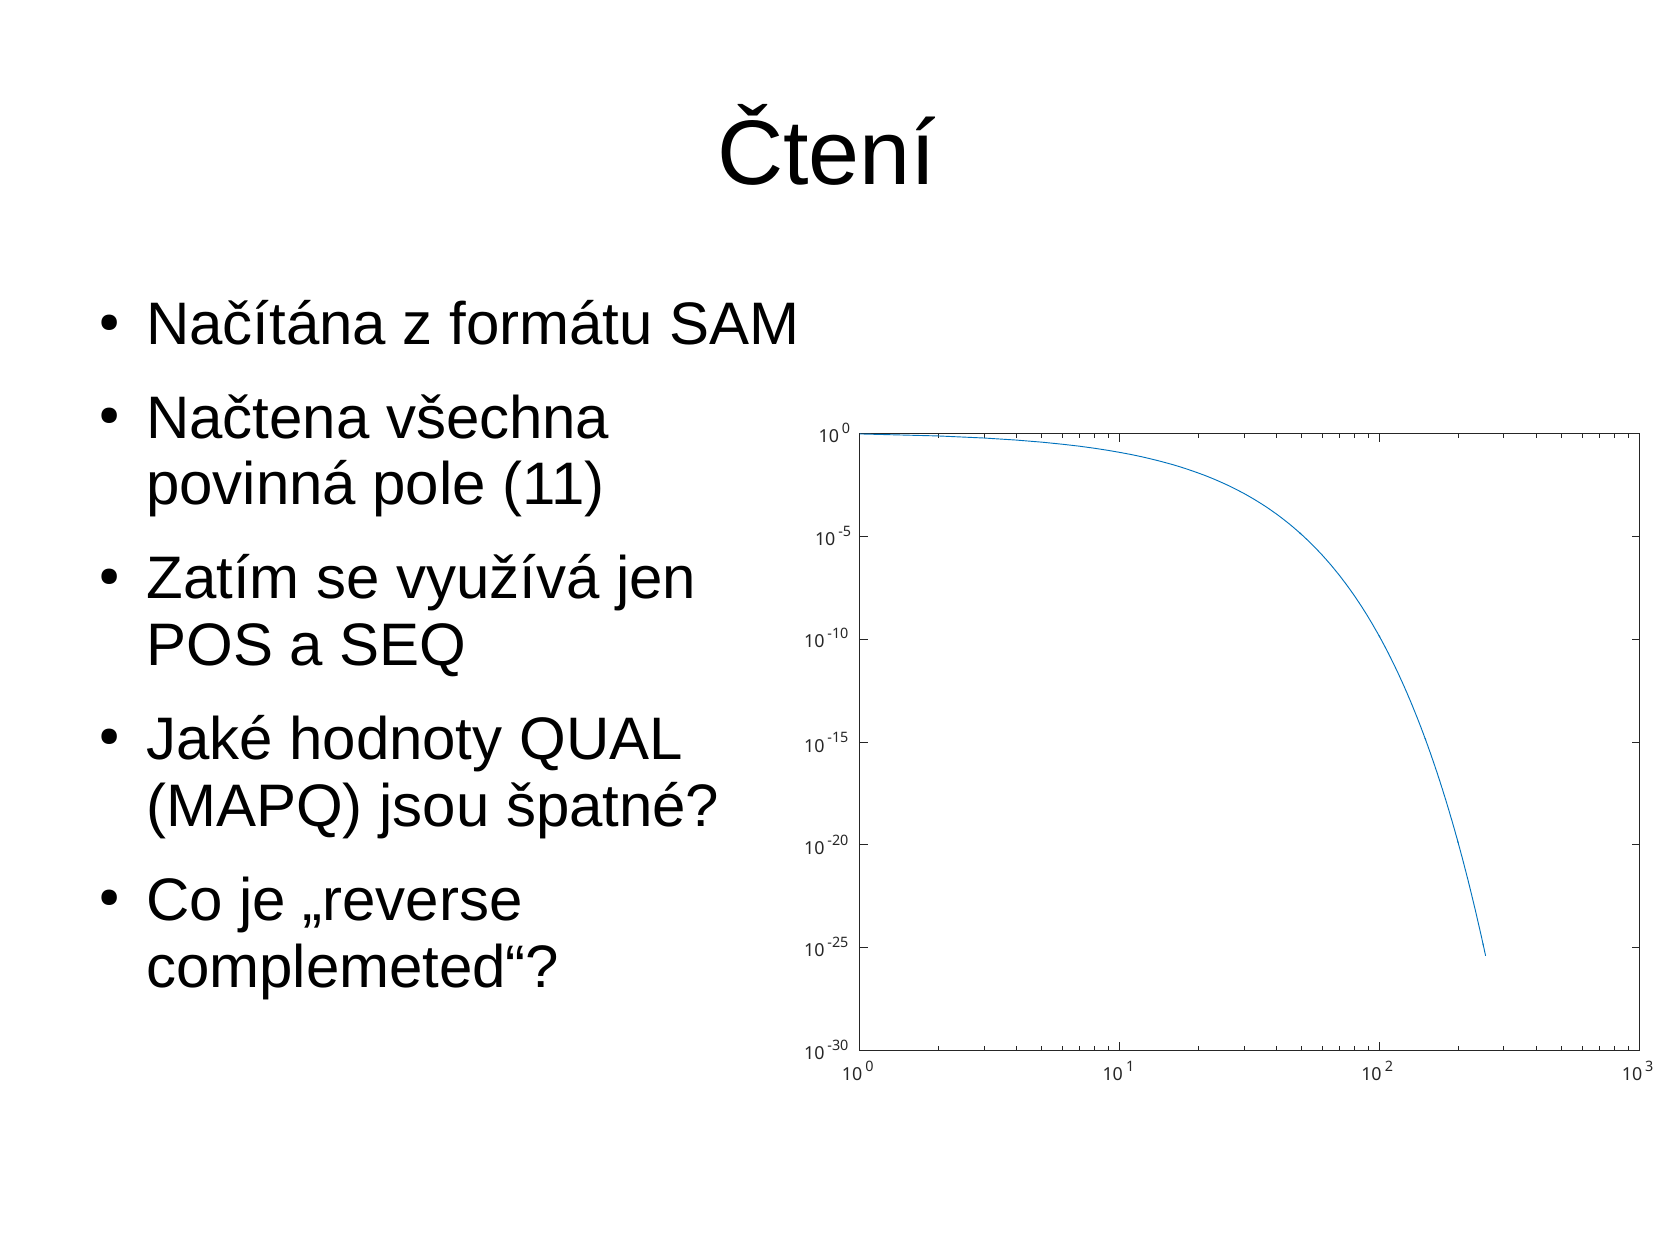

# Čtení
Načítána z formátu SAM
Načtena všechna povinná pole (11)
Zatím se využívá jen POS a SEQ
Jaké hodnoty QUAL (MAPQ) jsou špatné?
Co je „reverse complemeted“?